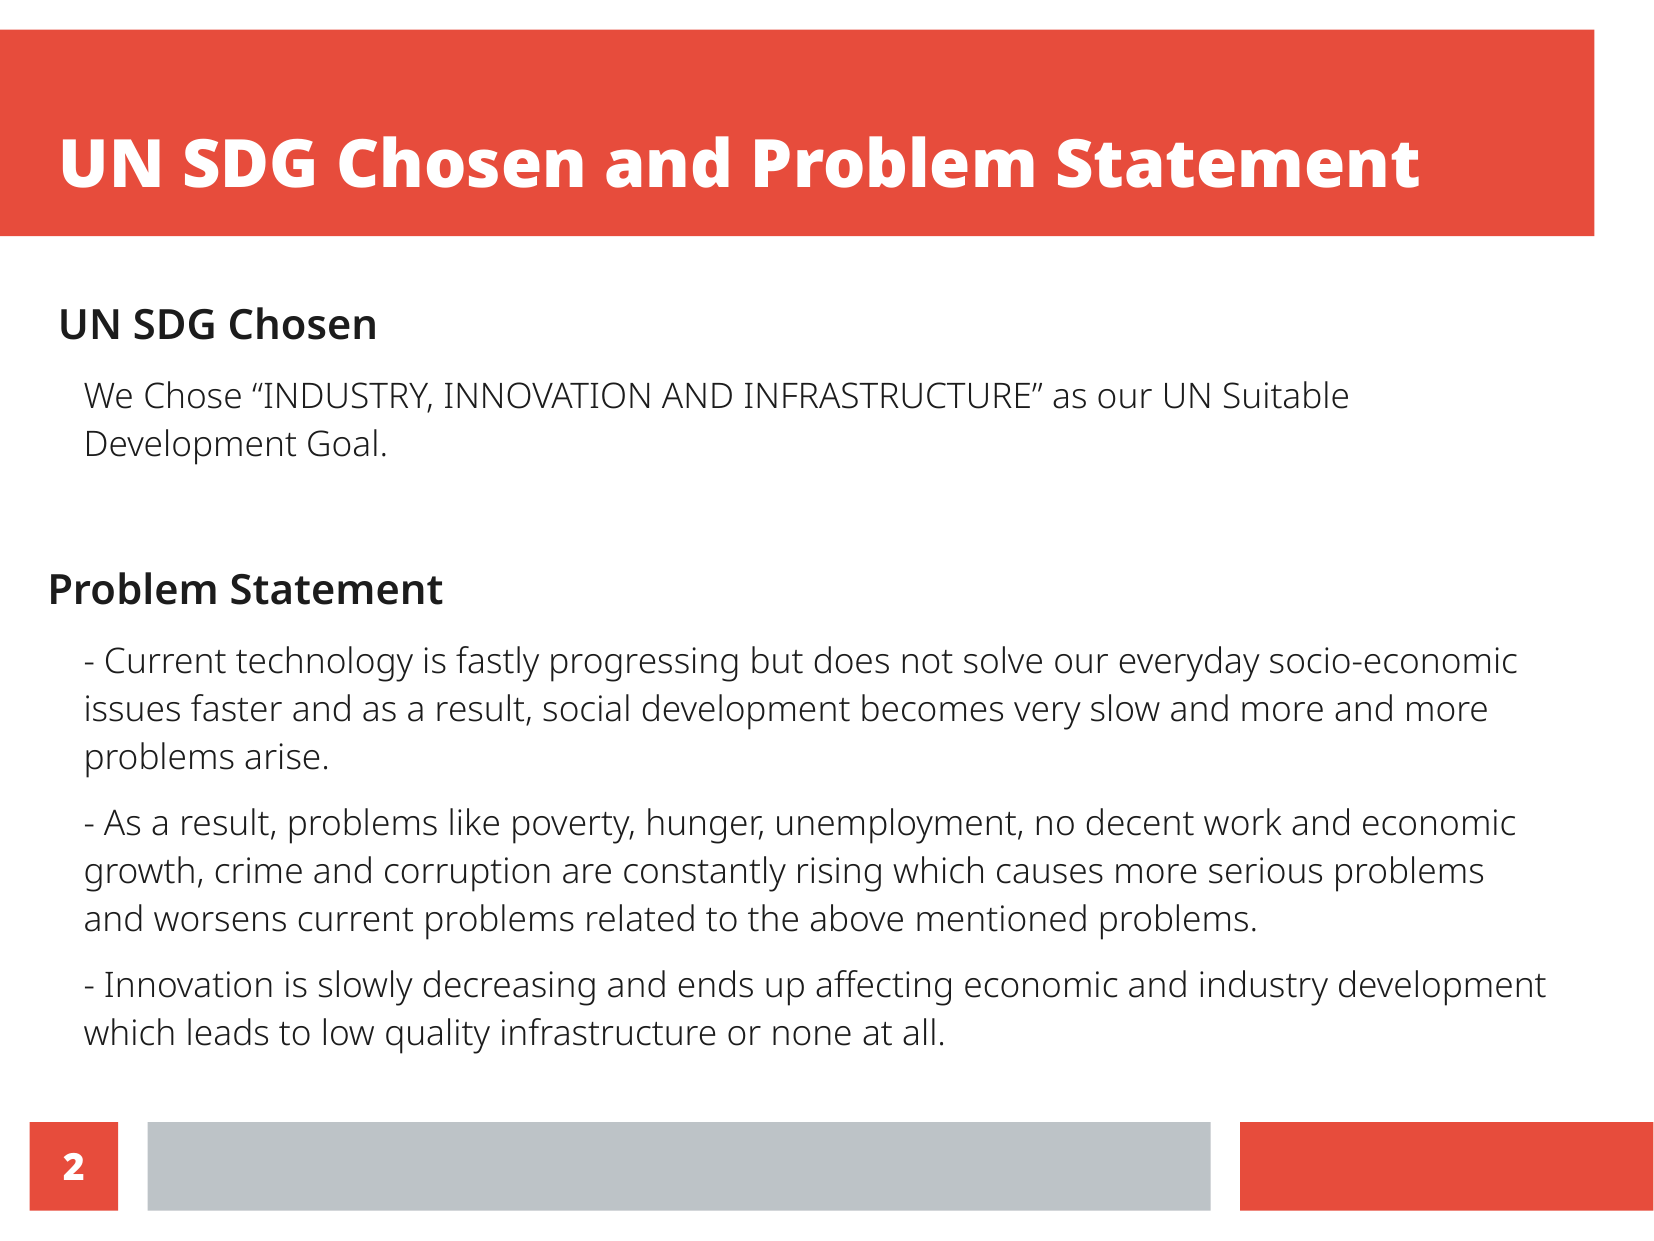

# UN SDG Chosen and Problem Statement
 UN SDG Chosen
We Chose “INDUSTRY, INNOVATION AND INFRASTRUCTURE” as our UN Suitable Development Goal.
Problem Statement
- Current technology is fastly progressing but does not solve our everyday socio-economic issues faster and as a result, social development becomes very slow and more and more problems arise.
- As a result, problems like poverty, hunger, unemployment, no decent work and economic growth, crime and corruption are constantly rising which causes more serious problems and worsens current problems related to the above mentioned problems.
- Innovation is slowly decreasing and ends up affecting economic and industry development which leads to low quality infrastructure or none at all.
2